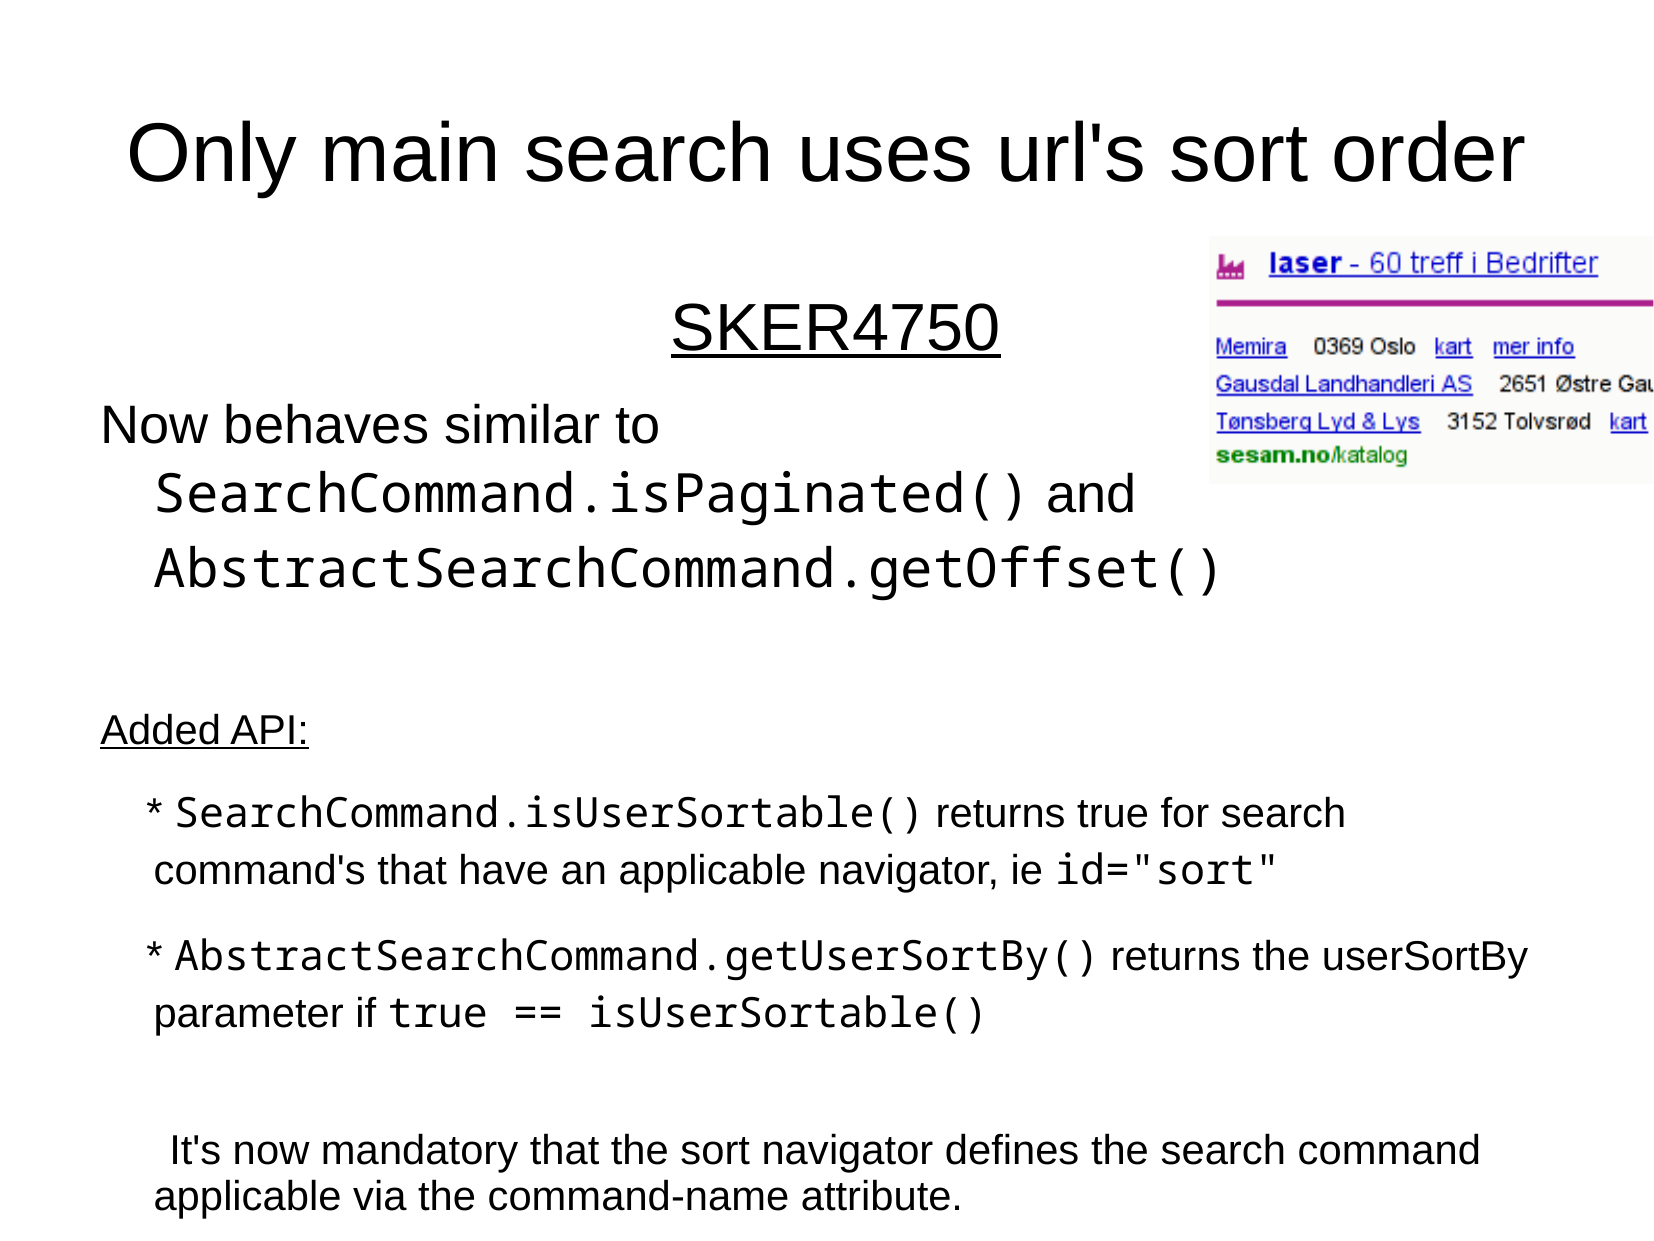

# Only main search uses url's sort order
SKER4750
Now behaves similar to
SearchCommand.isPaginated() and AbstractSearchCommand.getOffset()
Added API:
 * SearchCommand.isUserSortable() returns true for search command's that have an applicable navigator, ie id="sort"
 * AbstractSearchCommand.getUserSortBy() returns the userSortBy parameter if true == isUserSortable()
 It's now mandatory that the sort navigator defines the search command applicable via the command-name attribute.